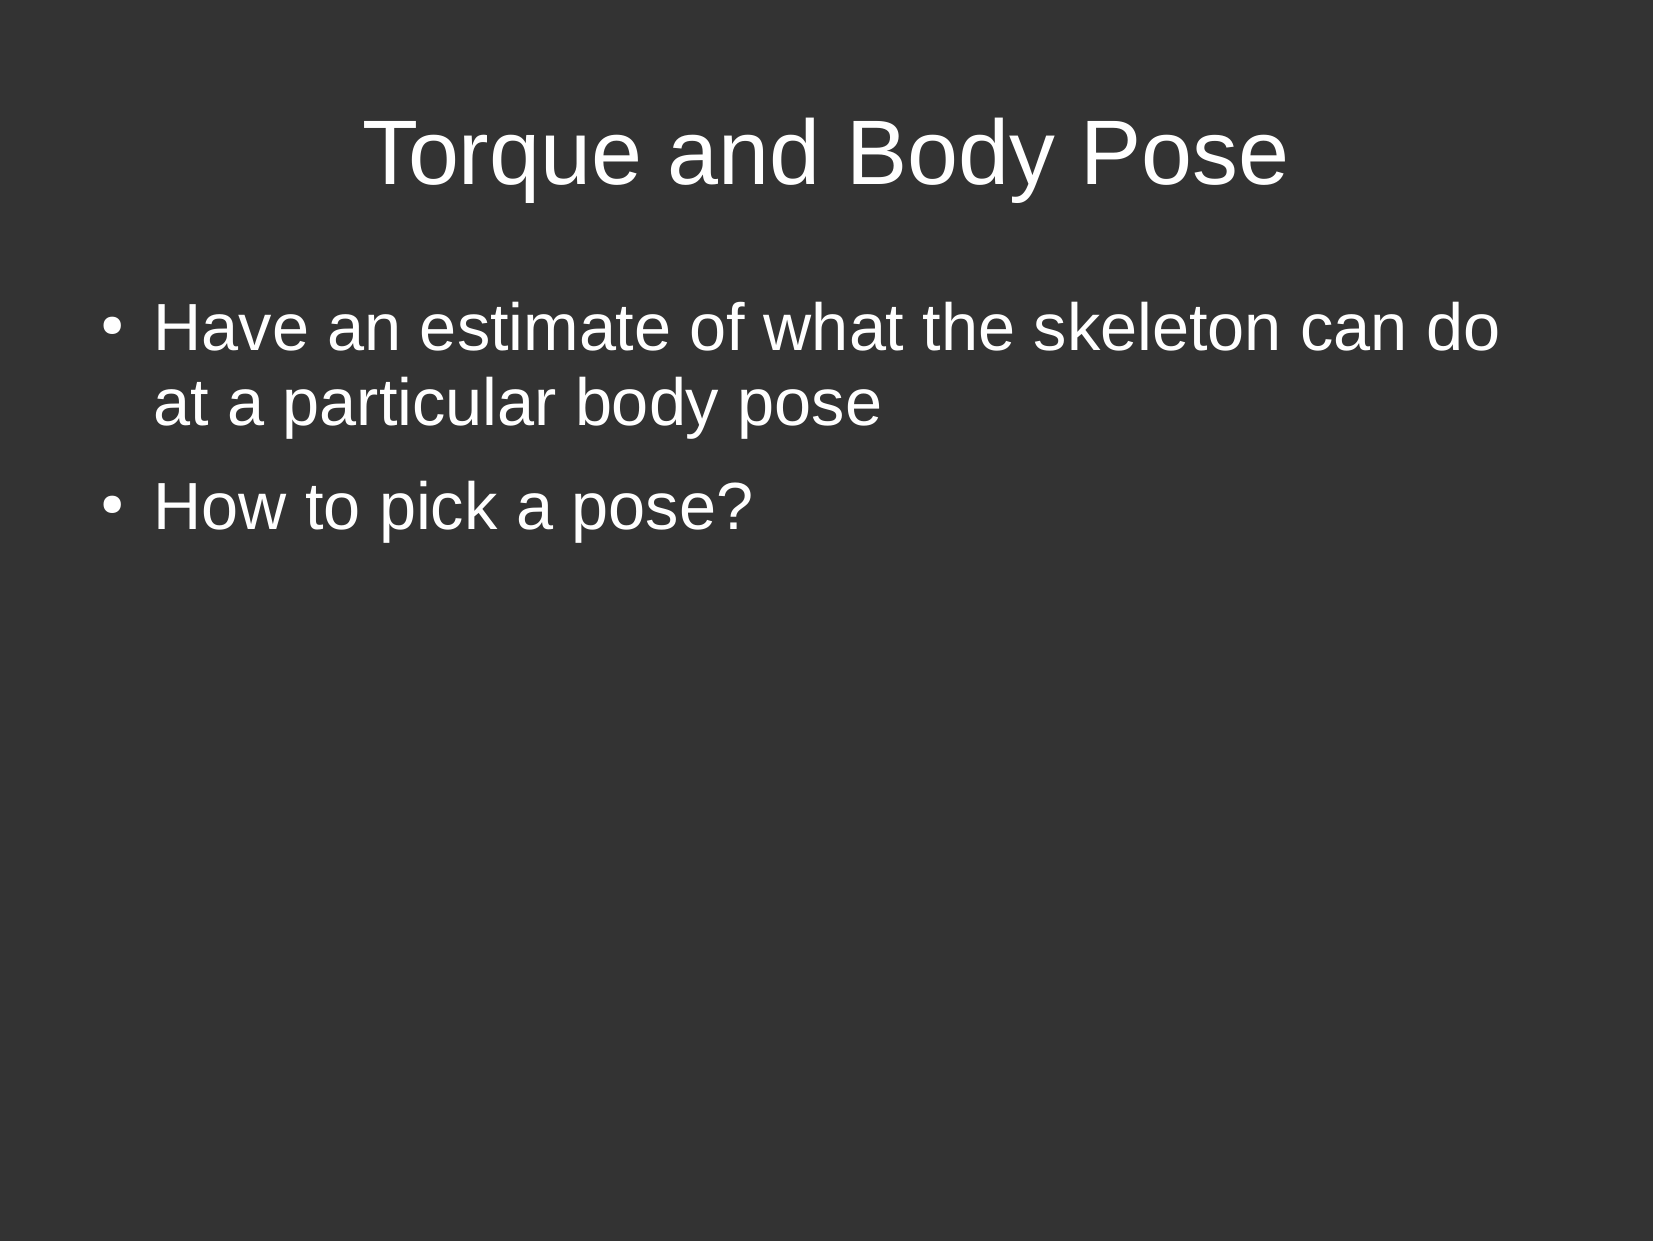

# Torque and Body Pose
Have an estimate of what the skeleton can do at a particular body pose
How to pick a pose?